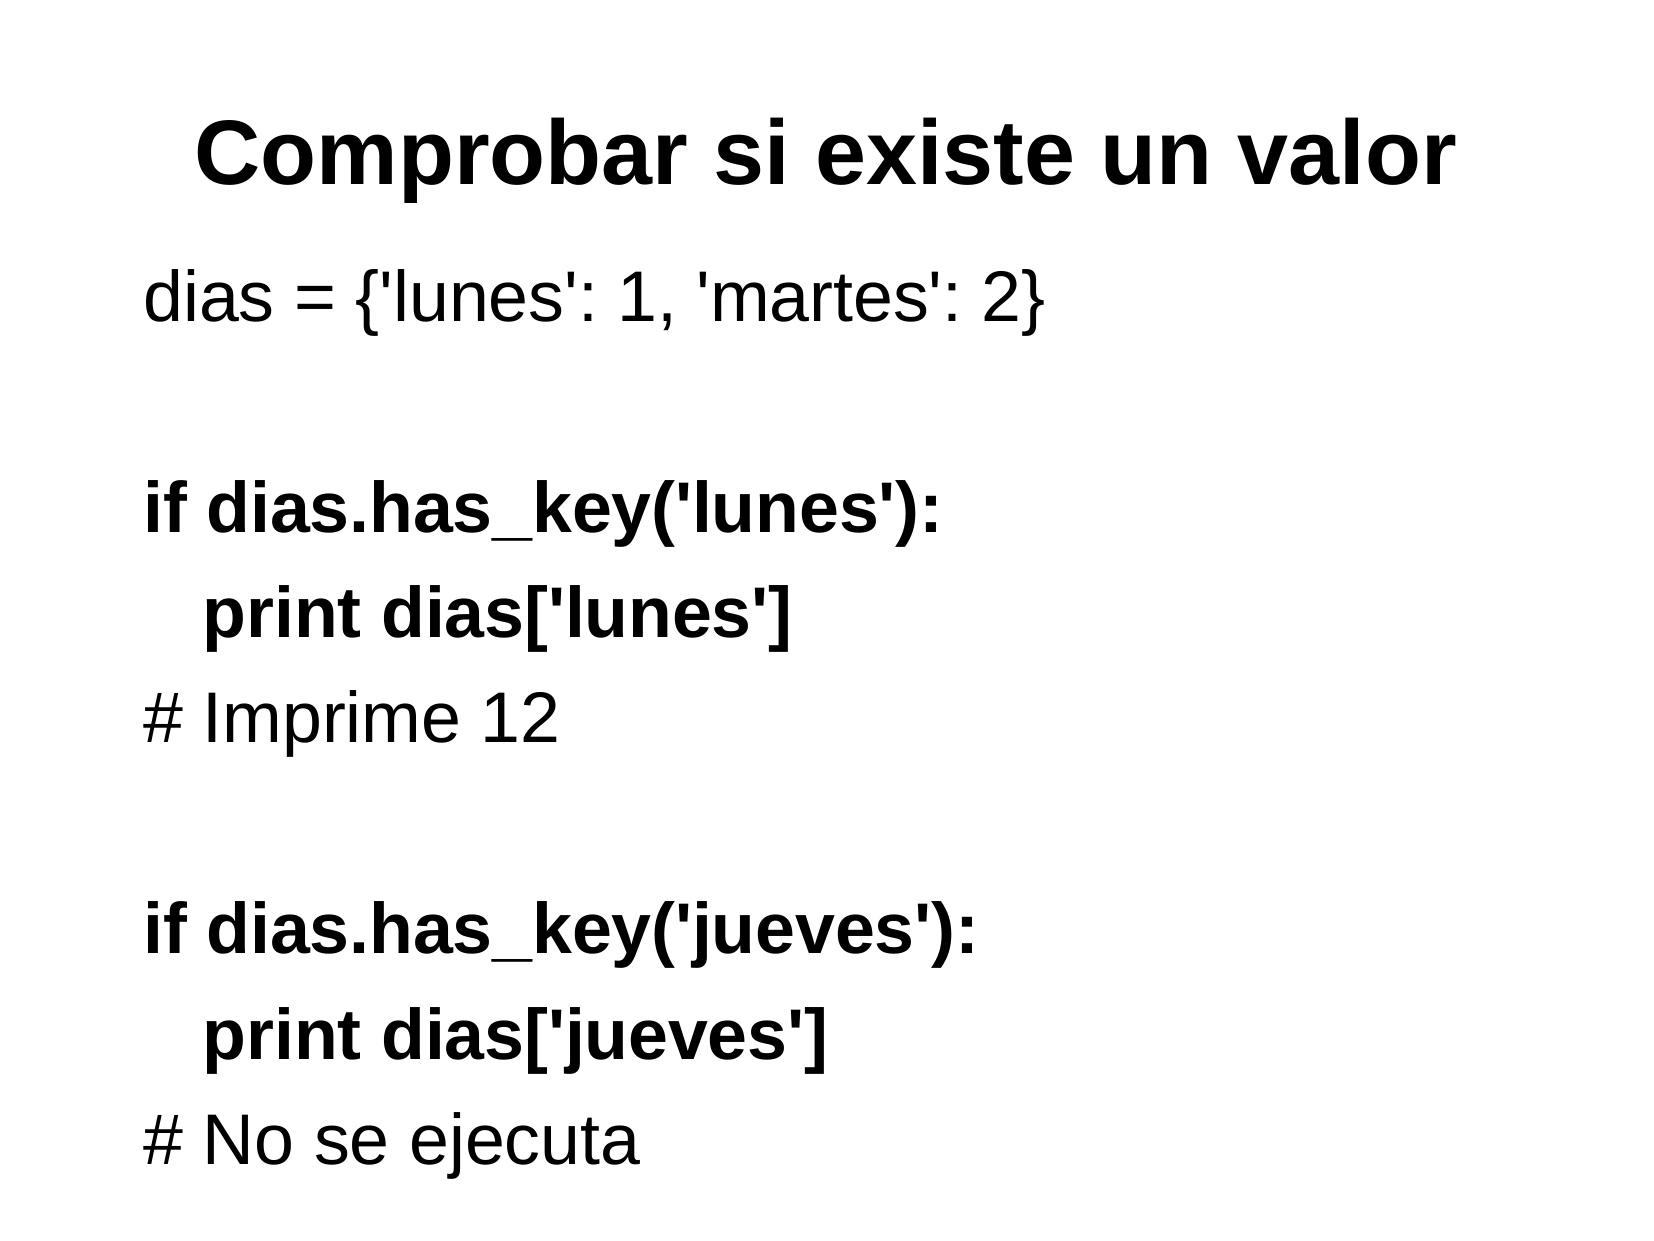

# Comprobar si existe un valor
dias = {'lunes': 1, 'martes': 2}
if dias.has_key('lunes'):
 print dias['lunes']
# Imprime 12
if dias.has_key('jueves'):
 print dias['jueves']
# No se ejecuta